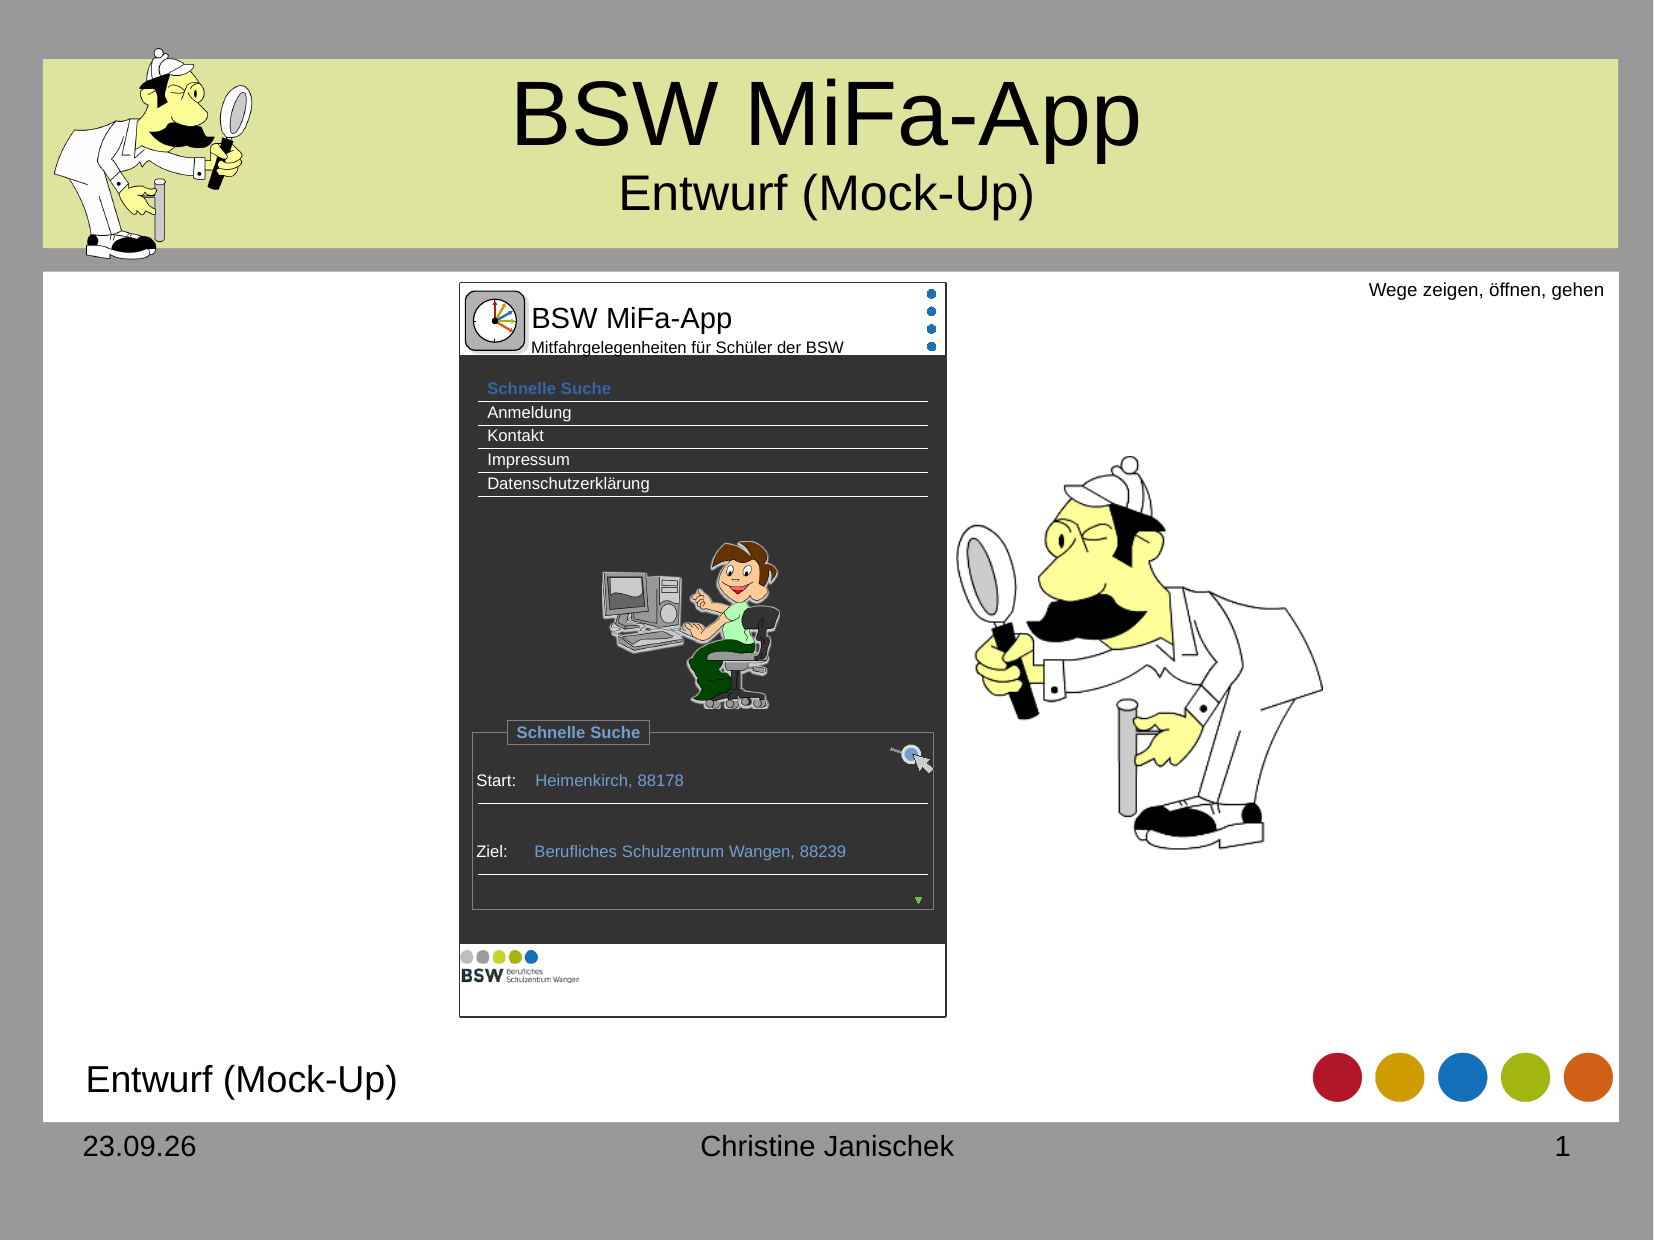

# BSW MiFa-App Entwurf (Mock-Up)
BSW MiFa-App
Mitfahrgelegenheiten für Schüler der BSW
Schnelle Suche
Anmeldung
Kontakt
Impressum
Datenschutzerklärung
Schnelle Suche
Start:
Ziel:
Heimenkirch, 88178
Berufliches Schulzentrum Wangen, 88239
Entwurf (Mock-Up)
Christine Janischek
1